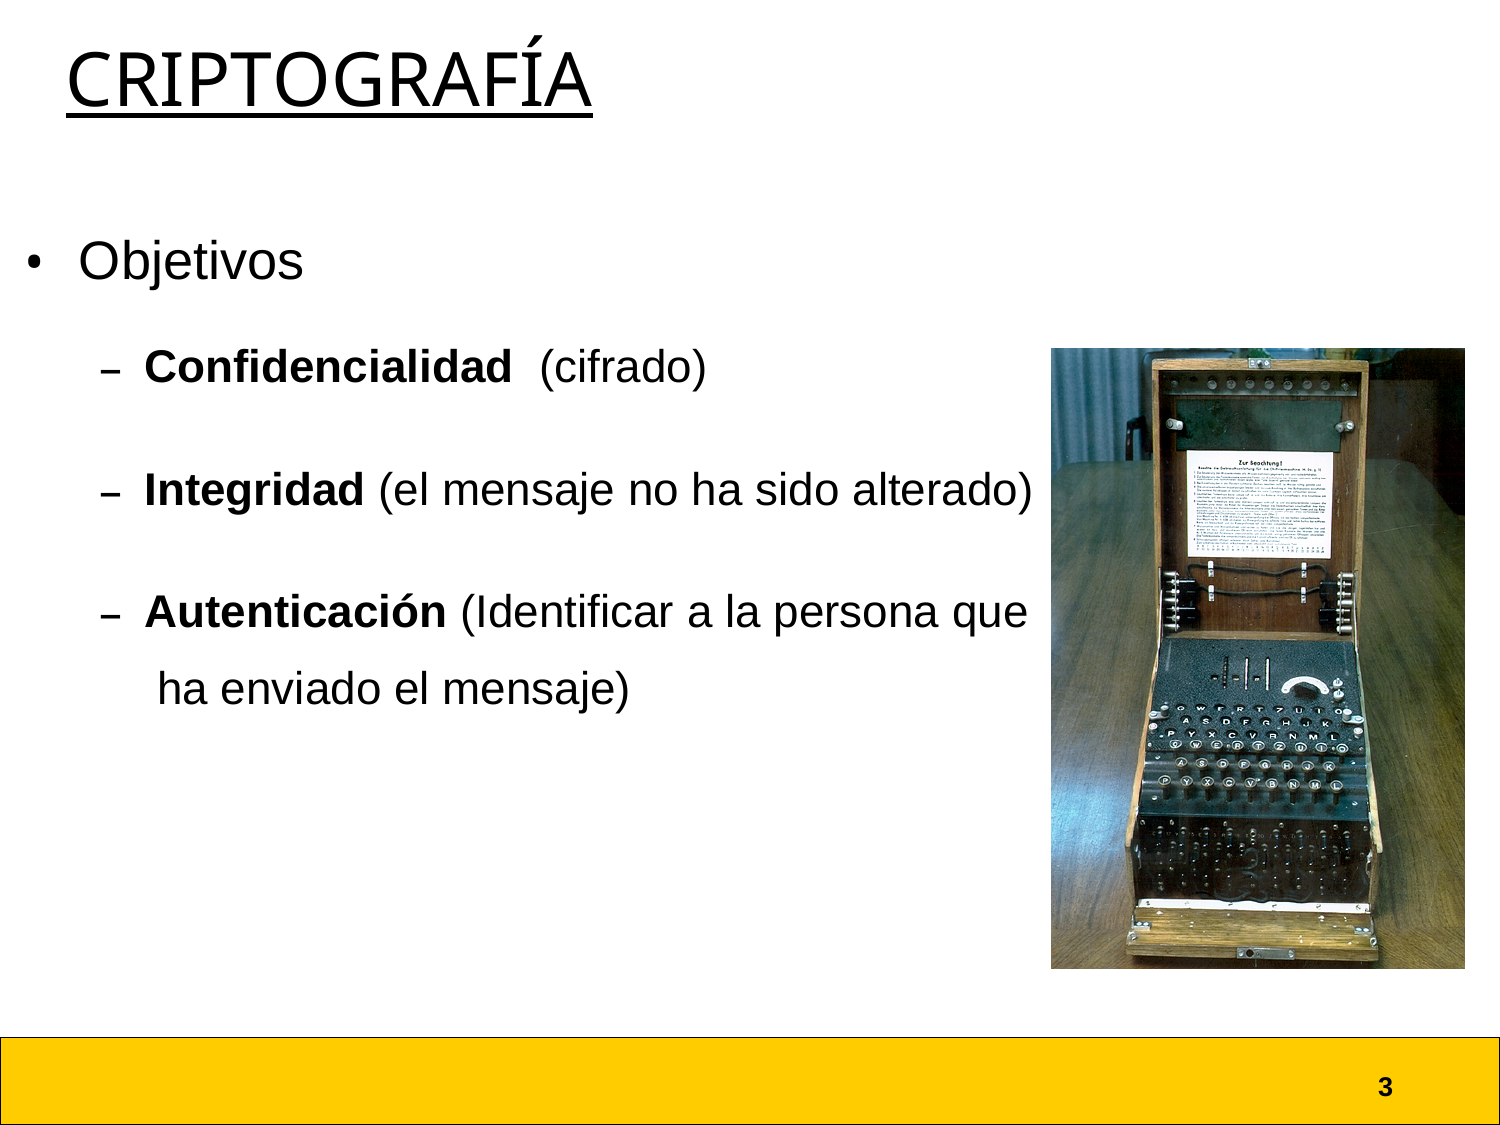

# CRIPTOGRAFÍA
Objetivos
Confidencialidad (cifrado)
Integridad (el mensaje no ha sido alterado)
Autenticación (Identificar a la persona que
 ha enviado el mensaje)